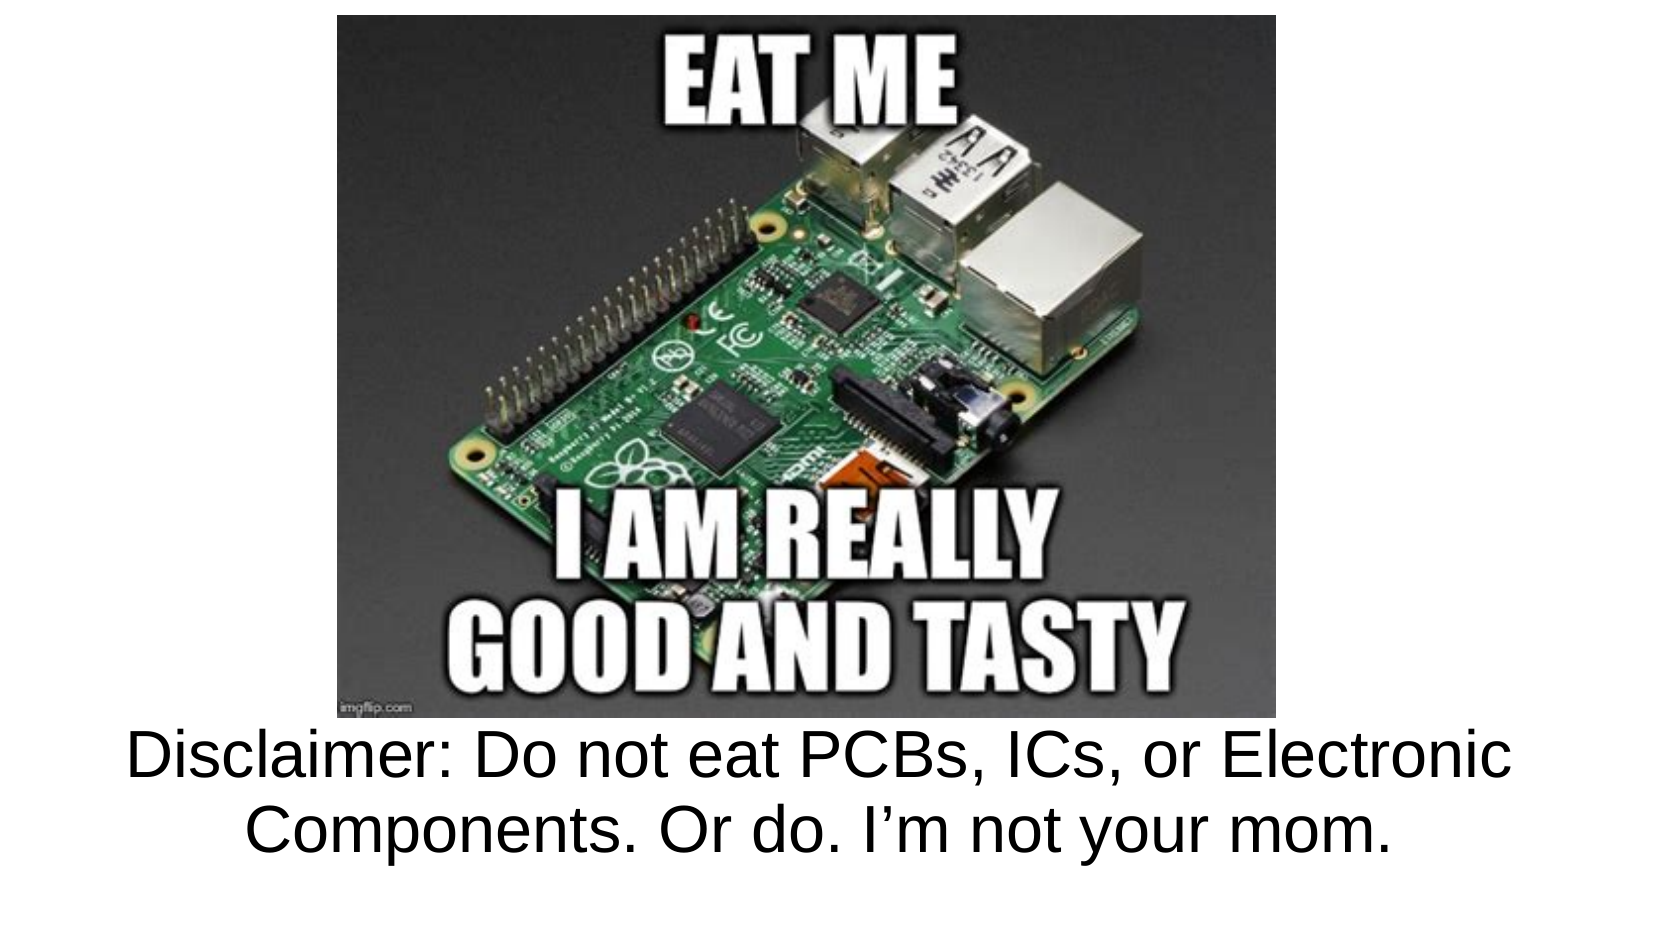

# Disclaimer: Do not eat PCBs, ICs, or Electronic Components. Or do. I’m not your mom.